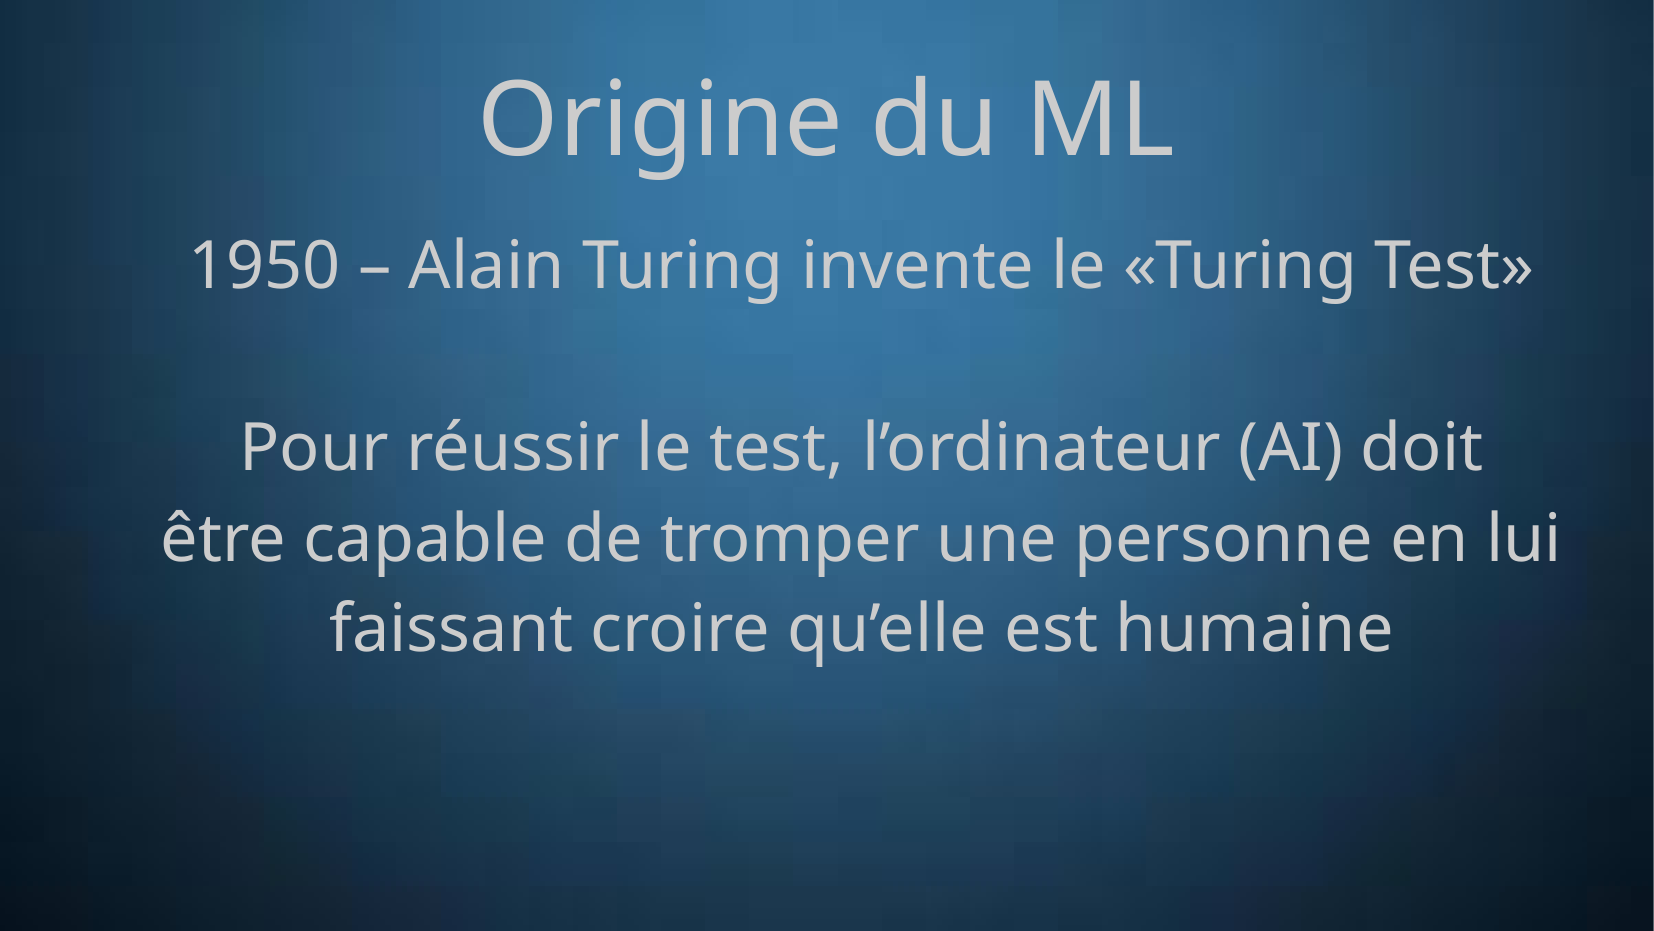

# Origine du ML
1950 – Alain Turing invente le «Turing Test»
Pour réussir le test, l’ordinateur (AI) doit
être capable de tromper une personne en lui faissant croire qu’elle est humaine